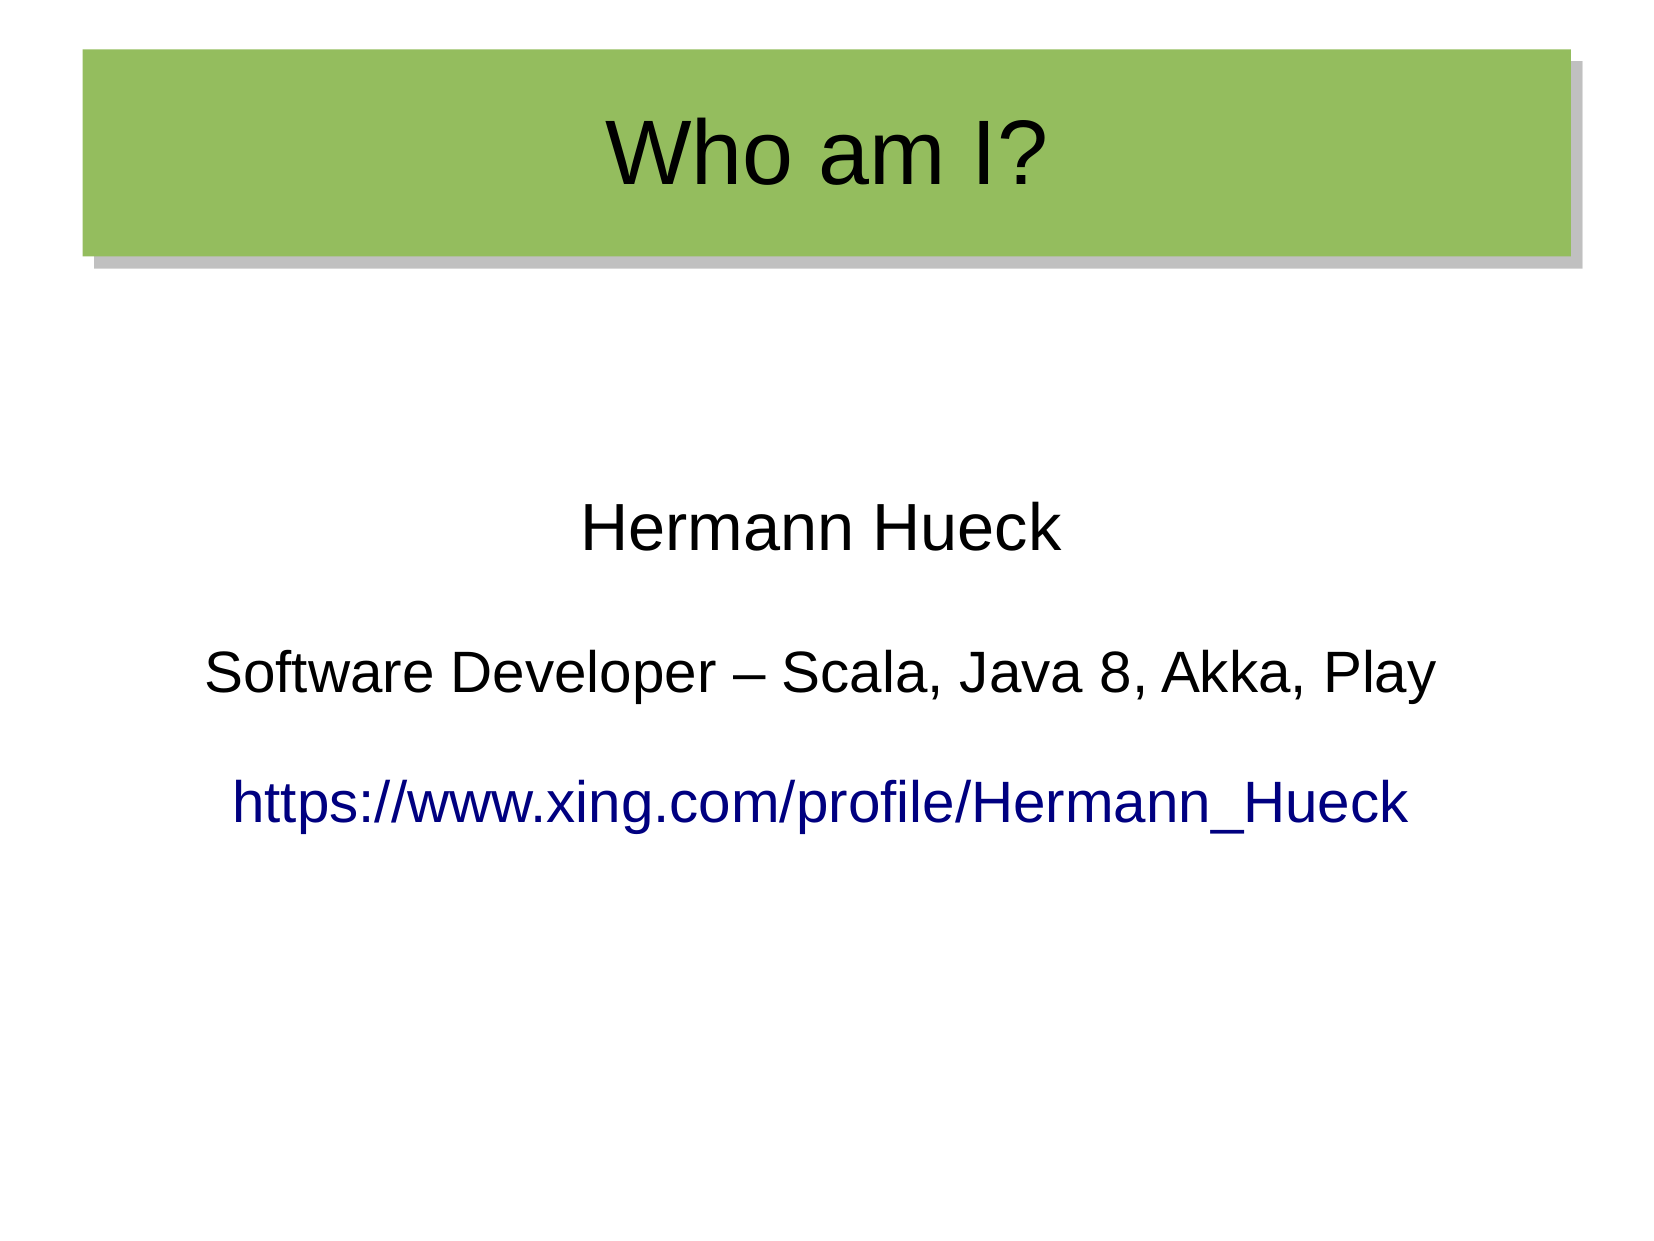

# Who am I?
Hermann Hueck
Software Developer – Scala, Java 8, Akka, Play
https://www.xing.com/profile/Hermann_Hueck